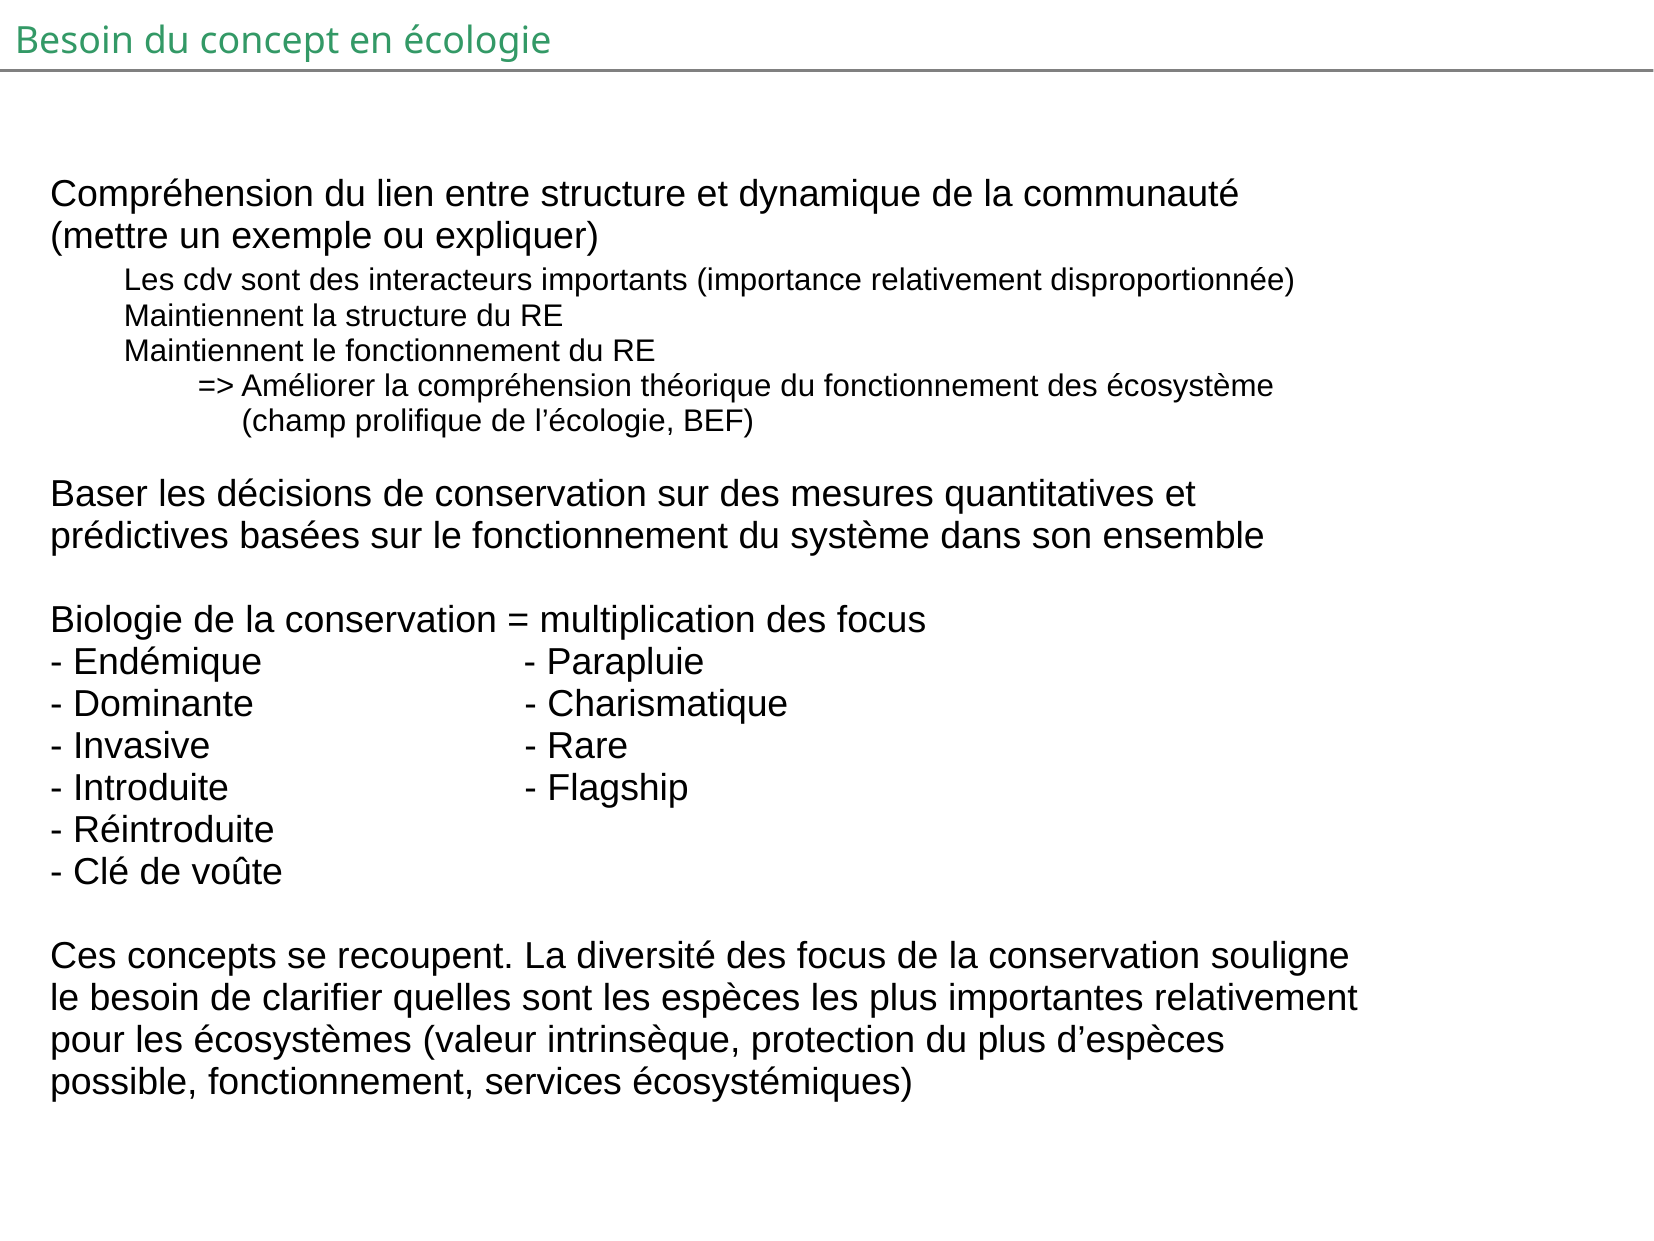

Besoin du concept en écologie
Compréhension du lien entre structure et dynamique de la communauté (mettre un exemple ou expliquer)
	Les cdv sont des interacteurs importants (importance relativement disproportionnée)
	Maintiennent la structure du RE
	Maintiennent le fonctionnement du RE
		=> Améliorer la compréhension théorique du fonctionnement des écosystème
		 (champ prolifique de l’écologie, BEF)
Baser les décisions de conservation sur des mesures quantitatives et prédictives basées sur le fonctionnement du système dans son ensemble
Biologie de la conservation = multiplication des focus
- Endémique - Parapluie
- Dominante				 - Charismatique
- Invasive - Rare
- Introduite				 - Flagship
- Réintroduite
- Clé de voûte
Ces concepts se recoupent. La diversité des focus de la conservation souligne le besoin de clarifier quelles sont les espèces les plus importantes relativement pour les écosystèmes (valeur intrinsèque, protection du plus d’espèces possible, fonctionnement, services écosystémiques)